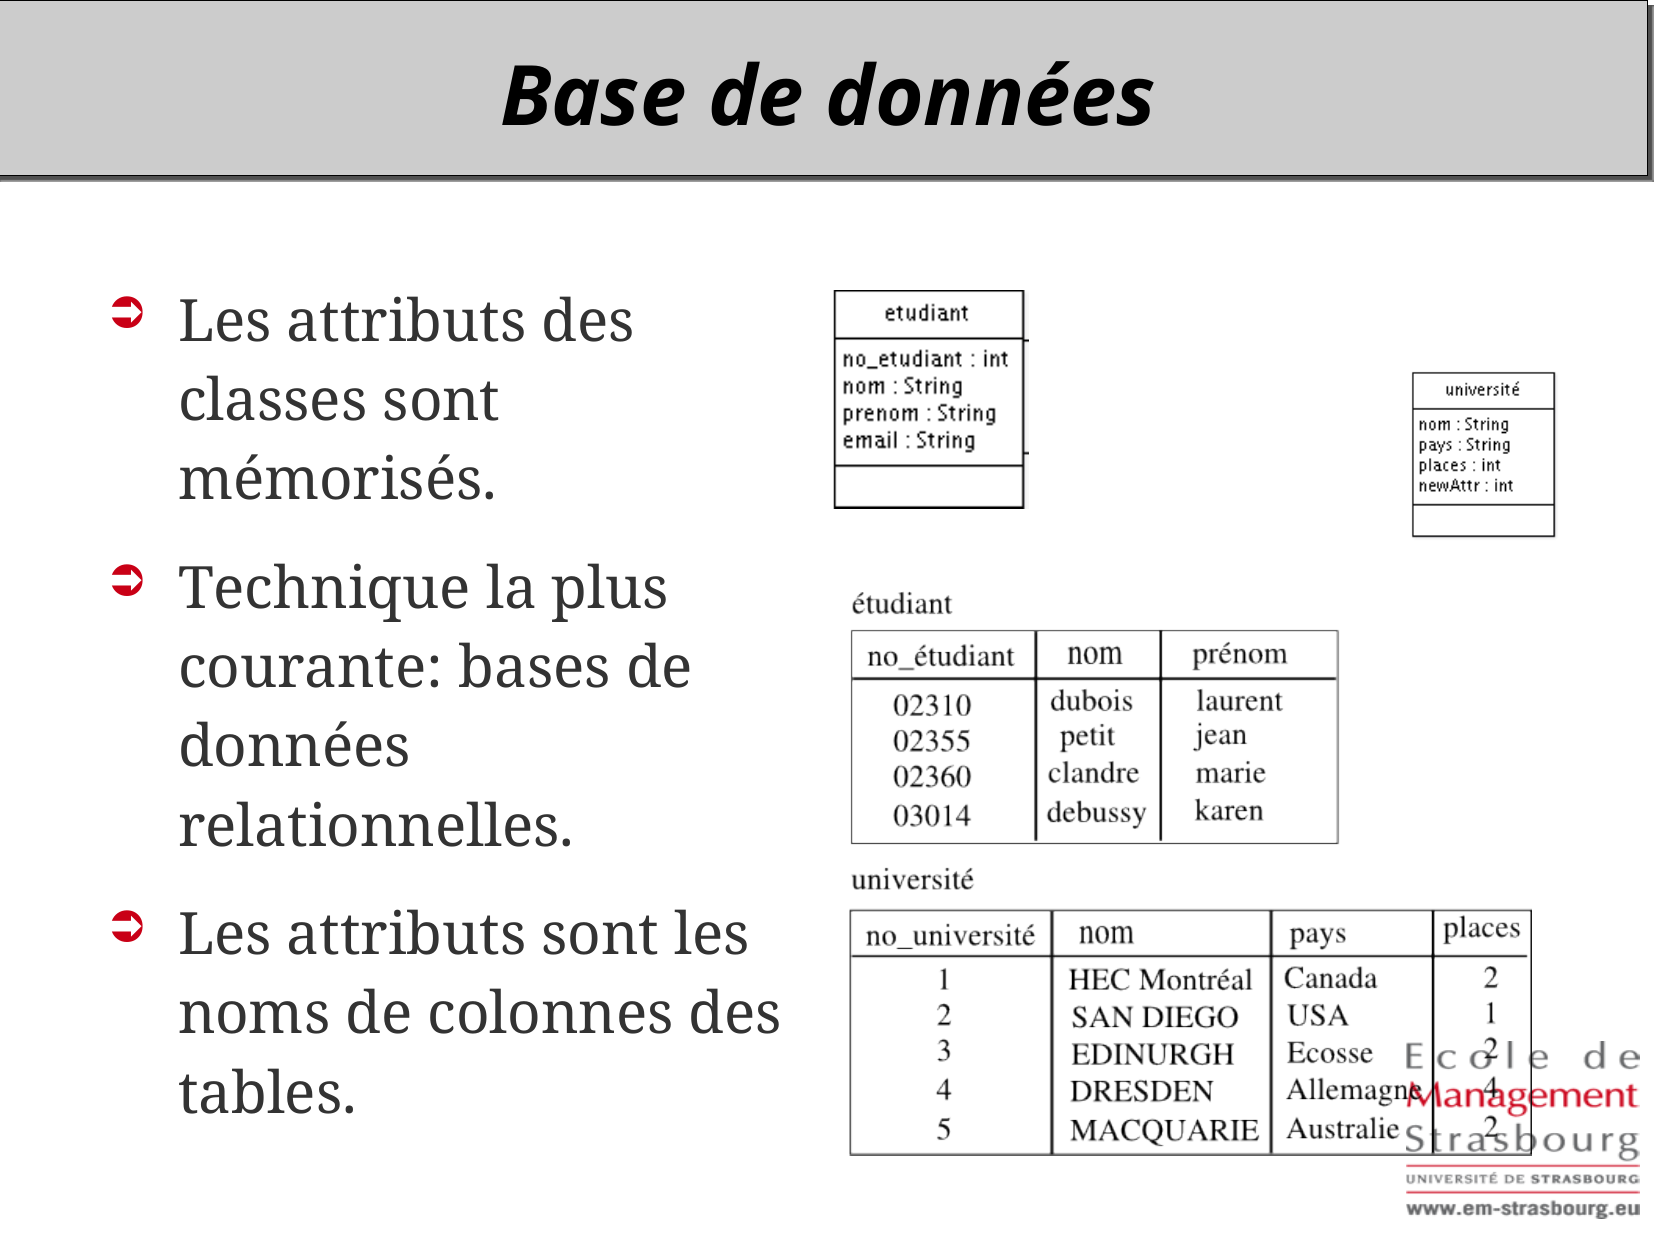

# Base de données
Les attributs des classes sont mémorisés.
Technique la plus courante: bases de données relationnelles.
Les attributs sont les noms de colonnes des tables.